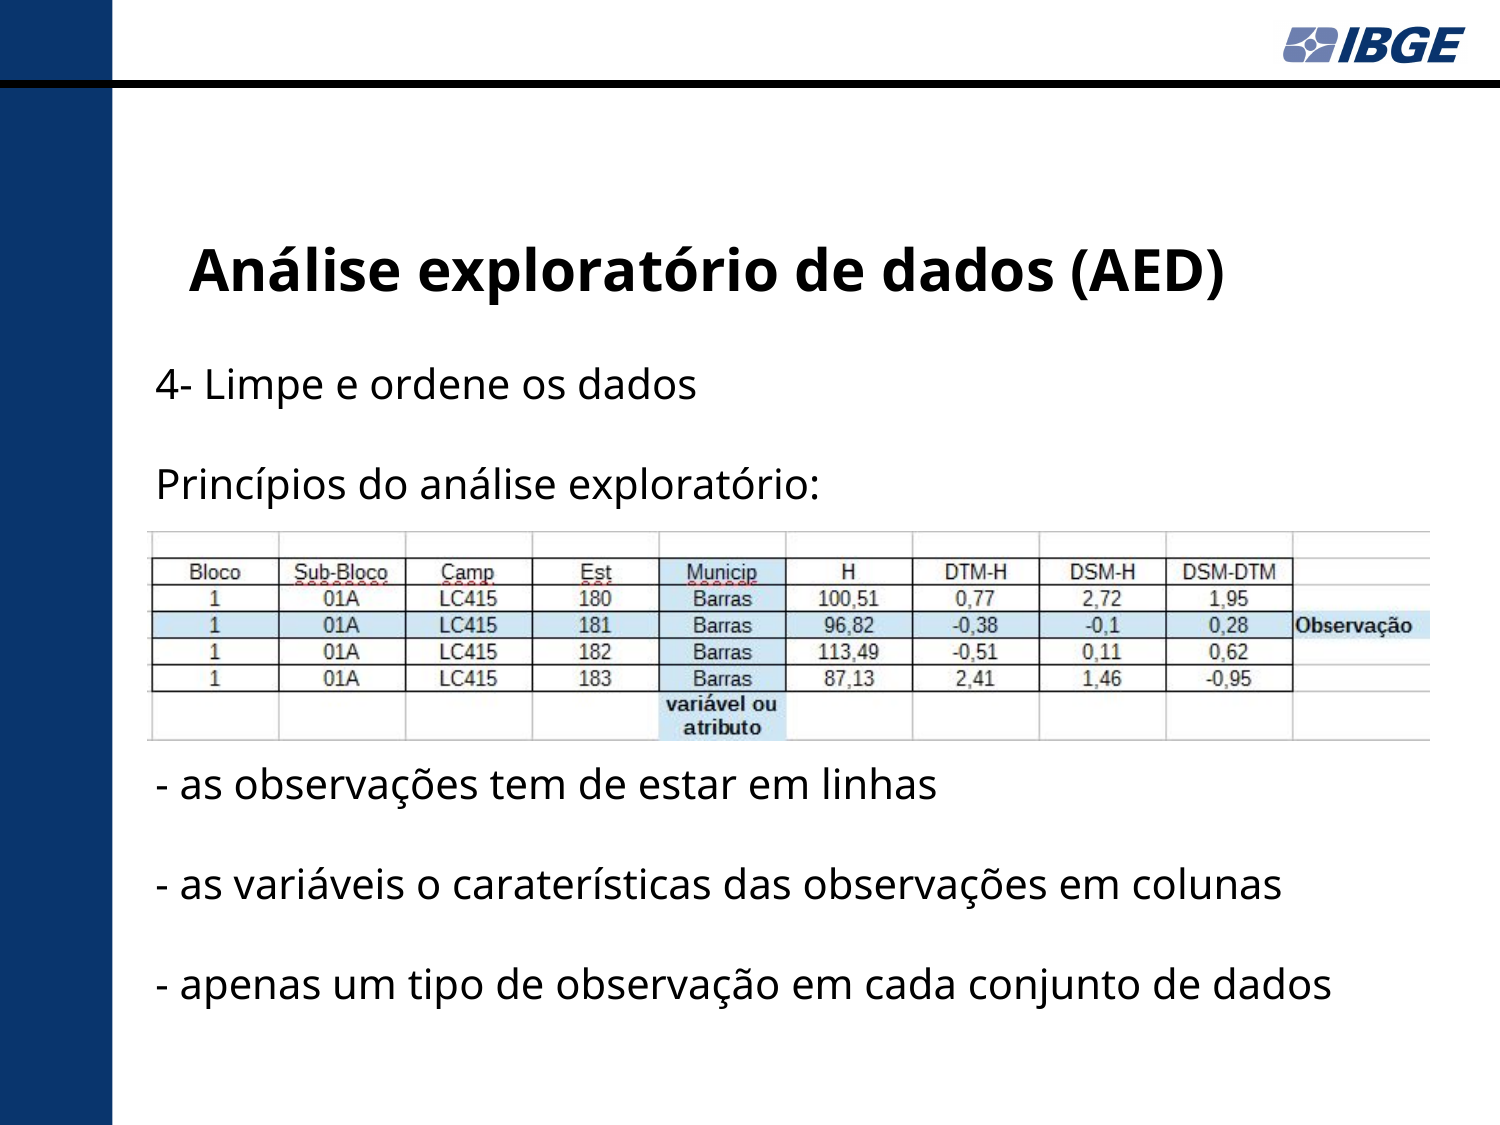

Análise exploratório de dados (AED)
4- Limpe e ordene os dados
Princípios do análise exploratório:
- as observações tem de estar em linhas
- as variáveis o caraterísticas das observações em colunas
- apenas um tipo de observação em cada conjunto de dados